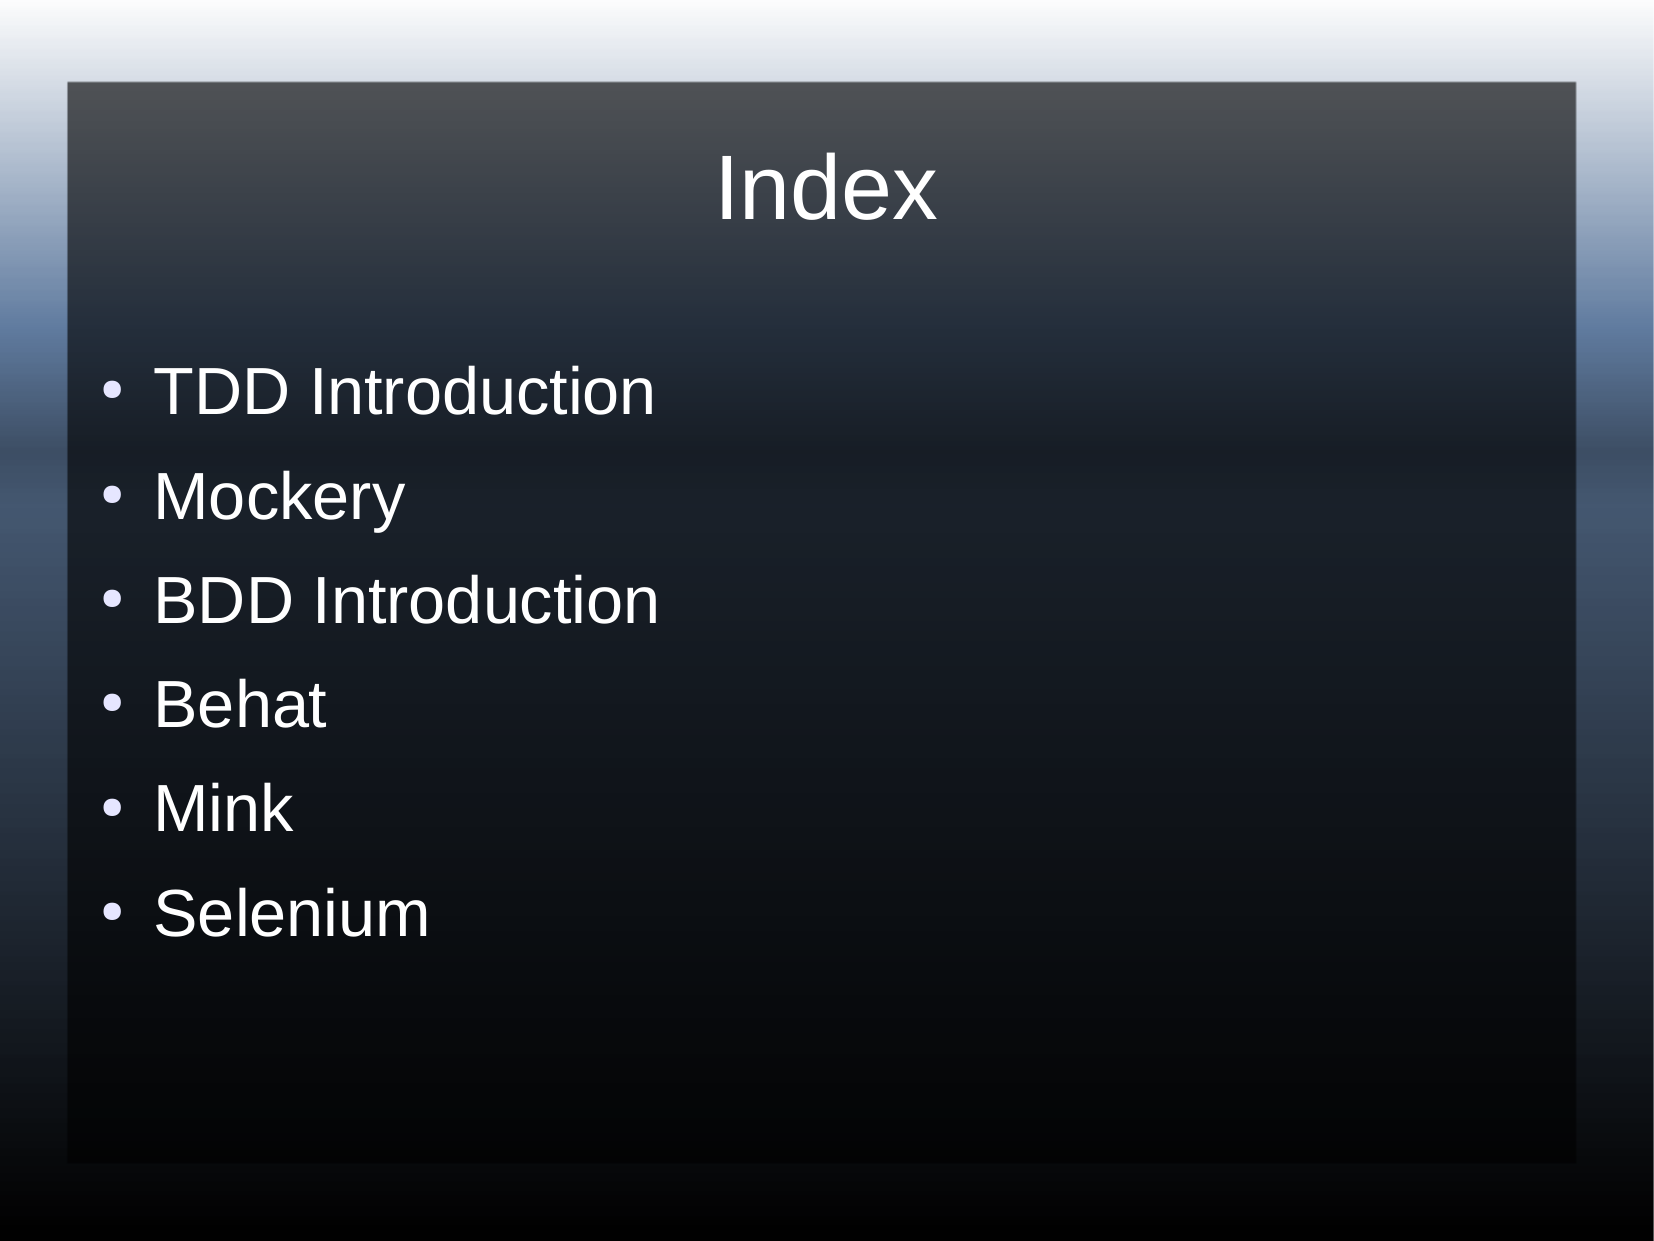

# Index
TDD Introduction
Mockery
BDD Introduction
Behat
Mink
Selenium